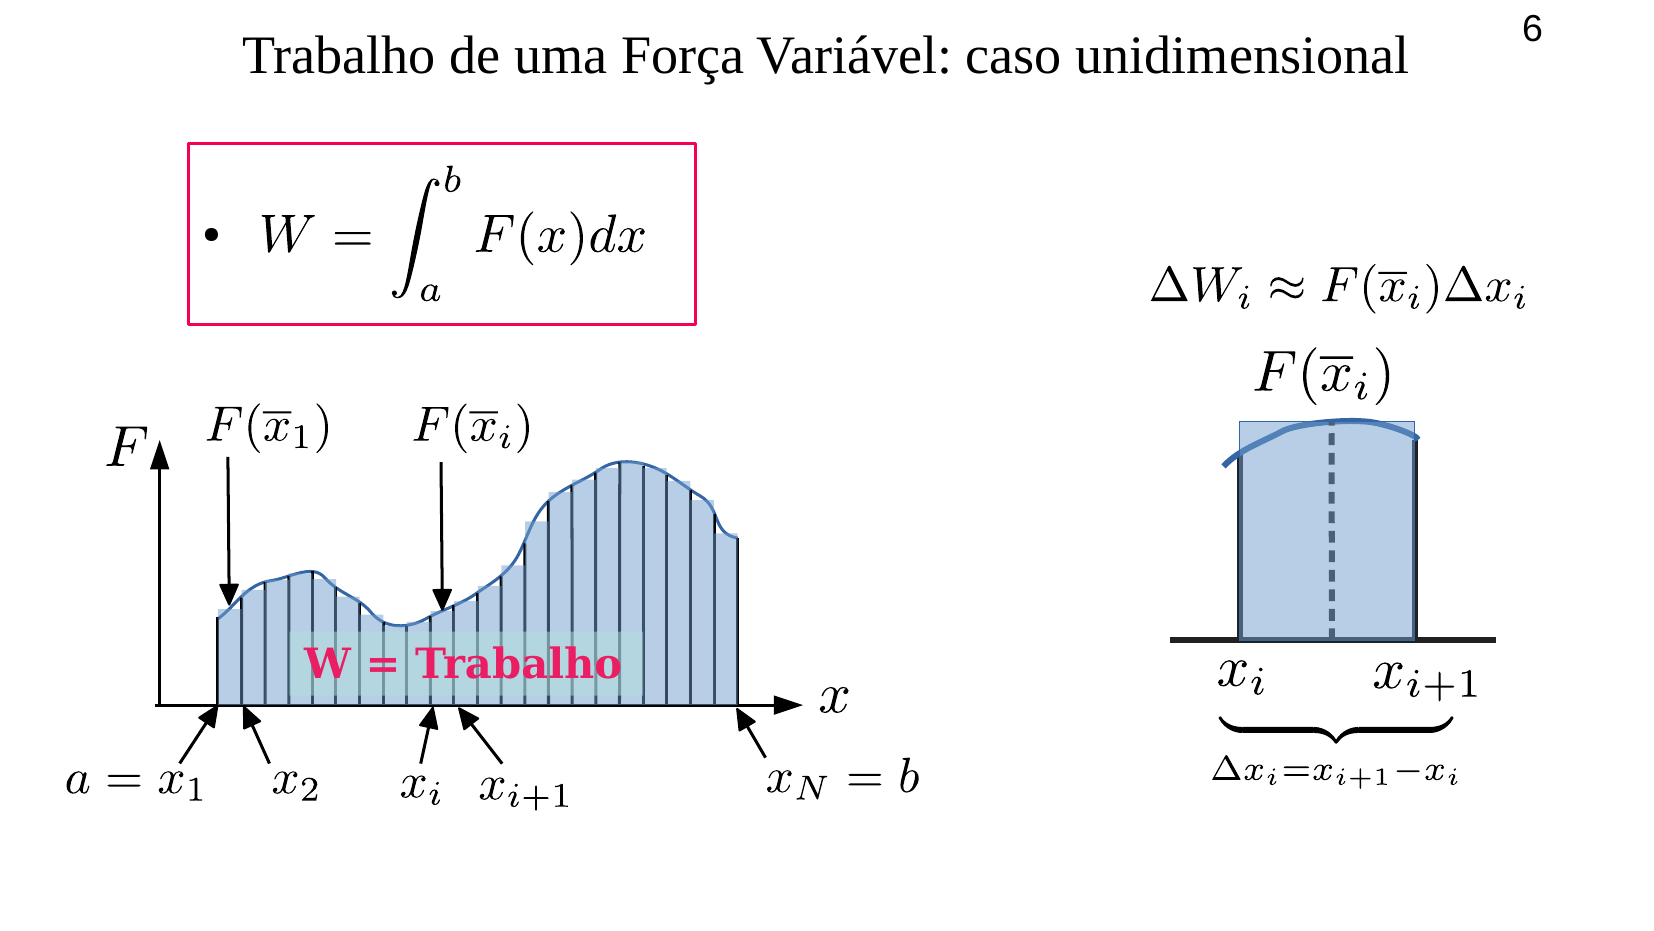

Trabalho de uma Força Variável: caso unidimensional
W = Trabalho